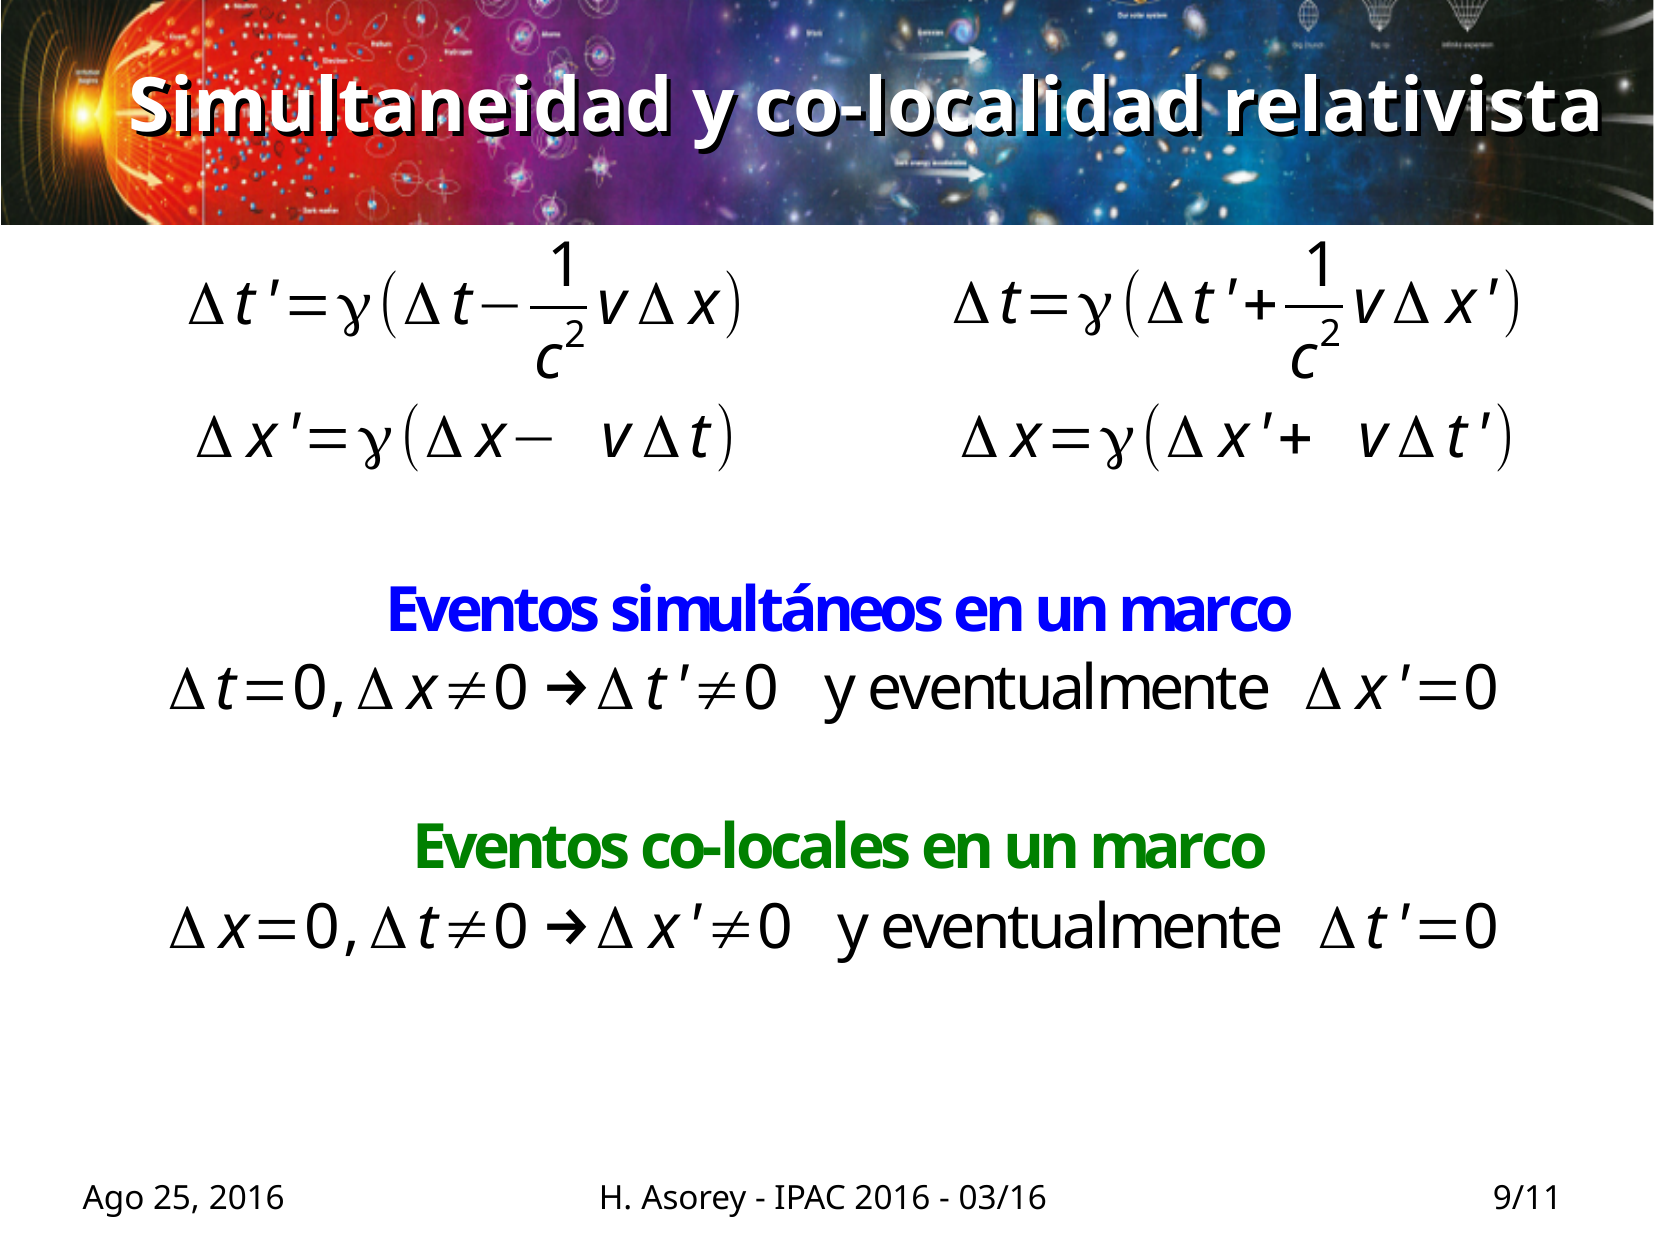

# Simultaneidad y co-localidad relativista
Ago 25, 2016
H. Asorey - IPAC 2016 - 03/16
9